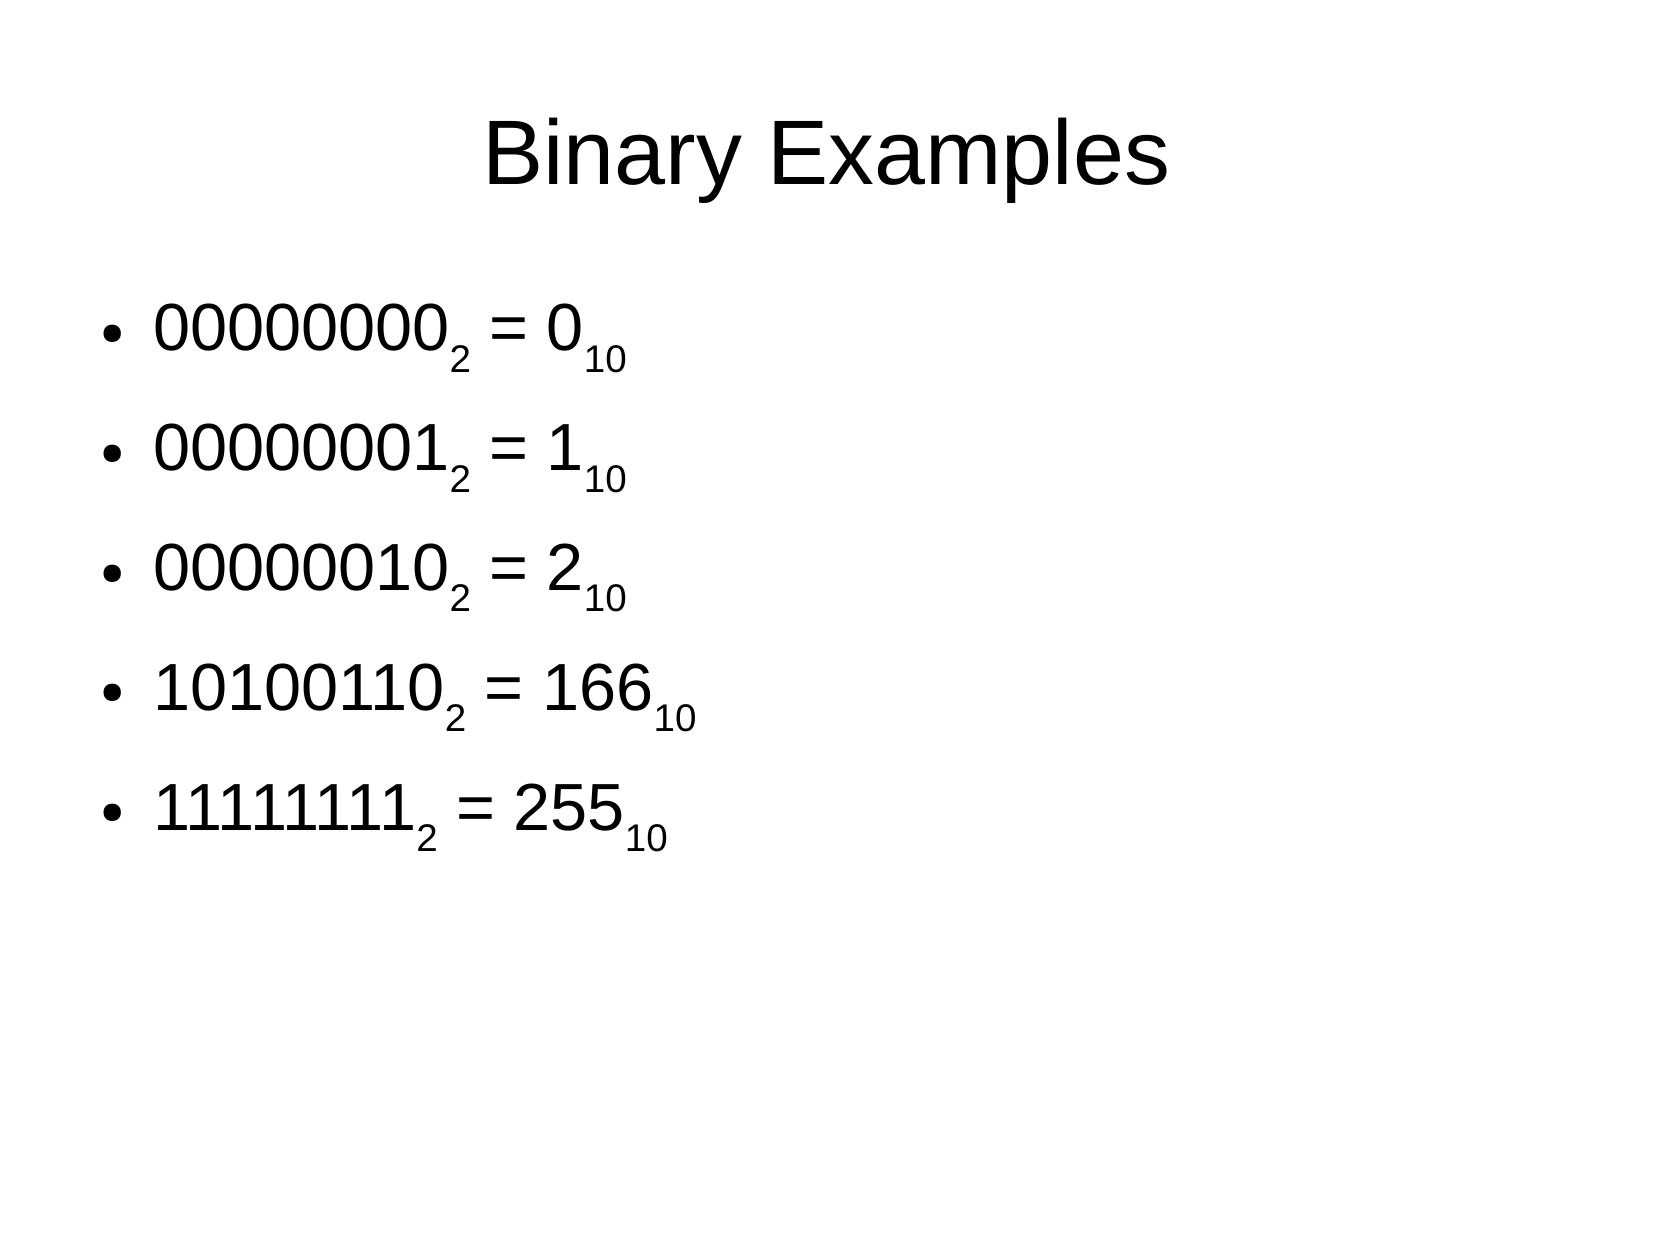

# Binary Examples
000000002 = 010
000000012 = 110
000000102 = 210
101001102 = 16610
111111112 = 25510